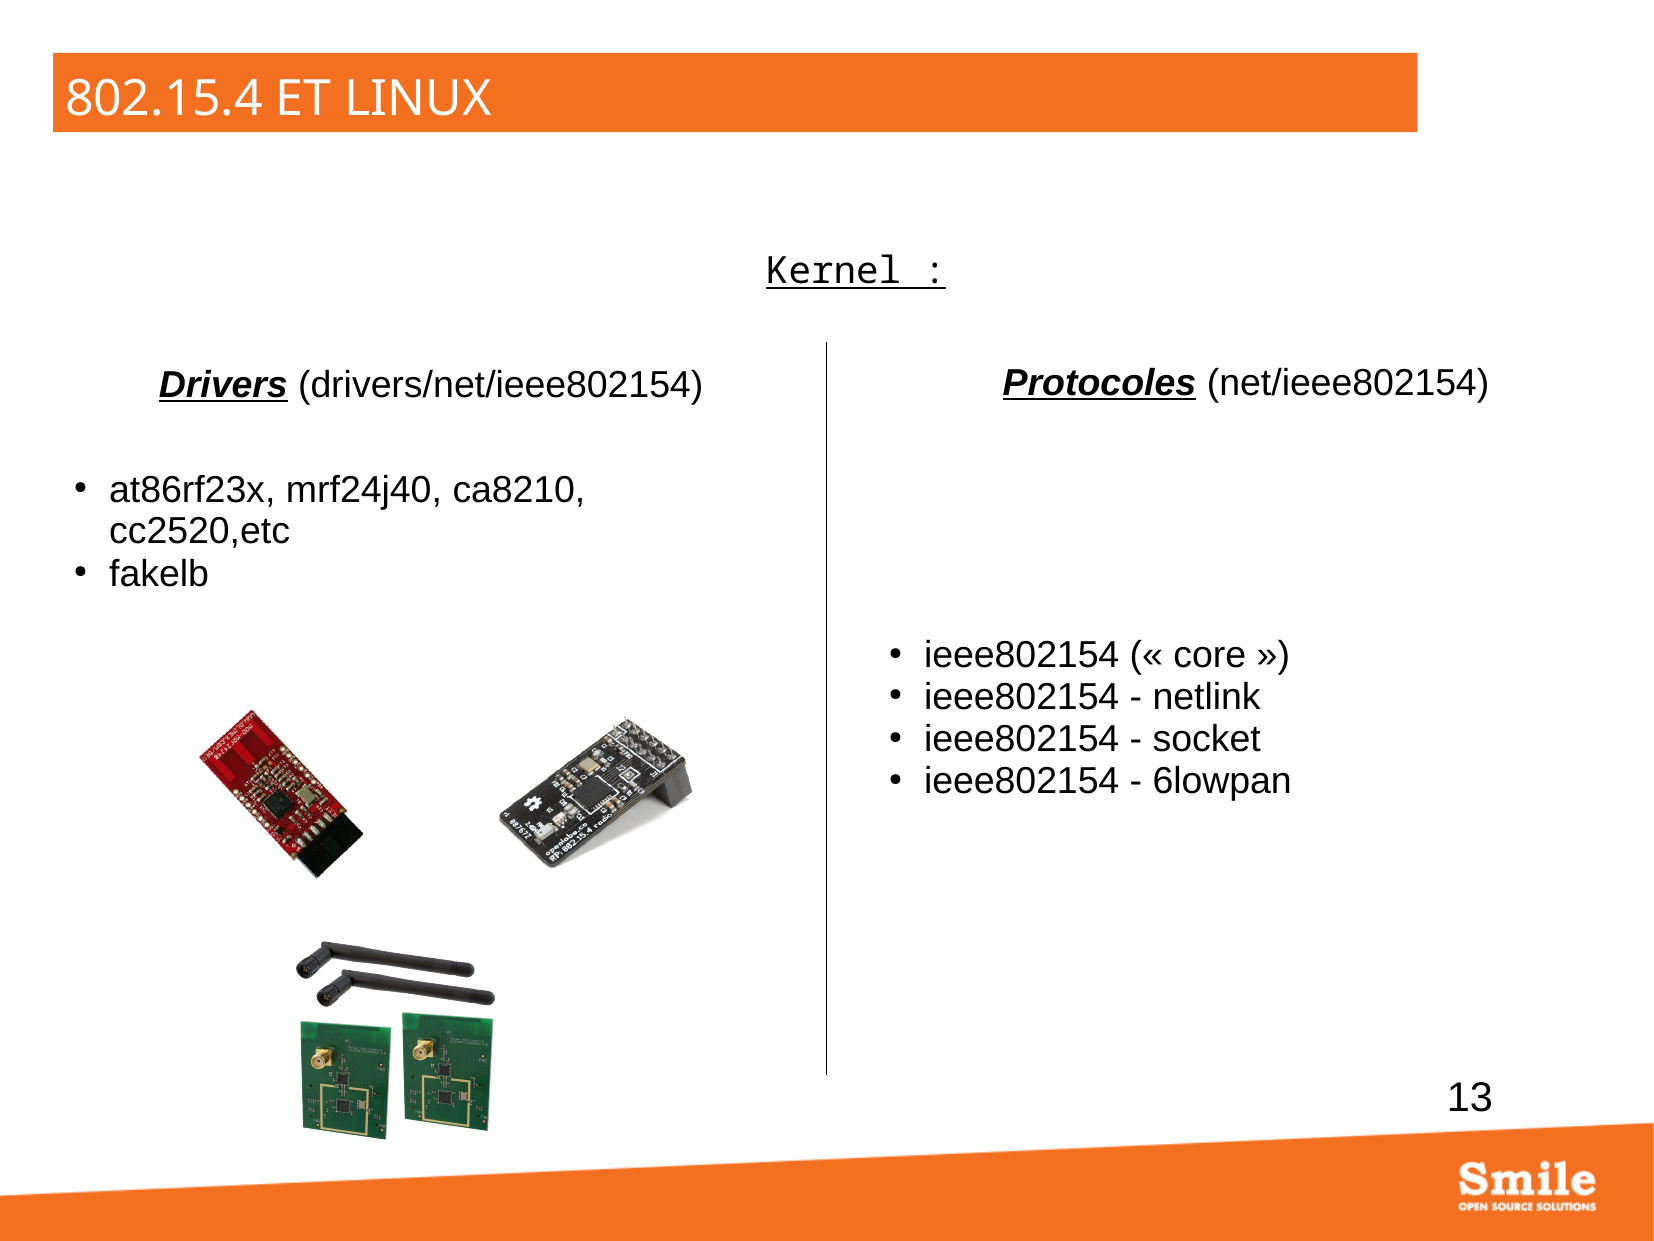

# 802.15.4 et Linux
Kernel :
Protocoles (net/ieee802154)
Drivers (drivers/net/ieee802154)
at86rf23x, mrf24j40, ca8210, cc2520,etc
fakelb
ieee802154 (« core »)
ieee802154 - netlink
ieee802154 - socket
ieee802154 - 6lowpan